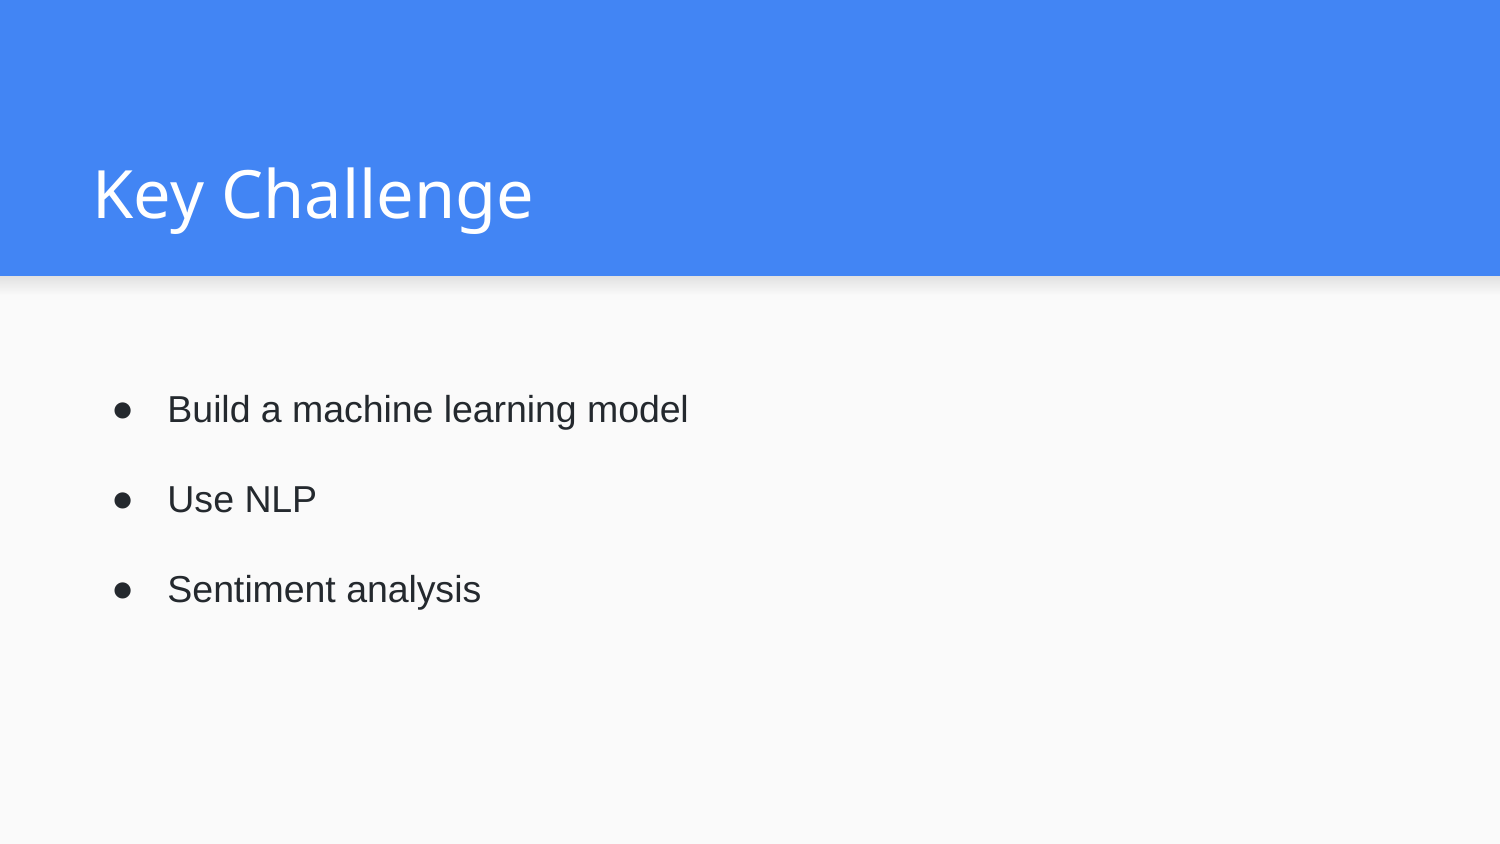

# Key Challenge
Build a machine learning model
Use NLP
Sentiment analysis